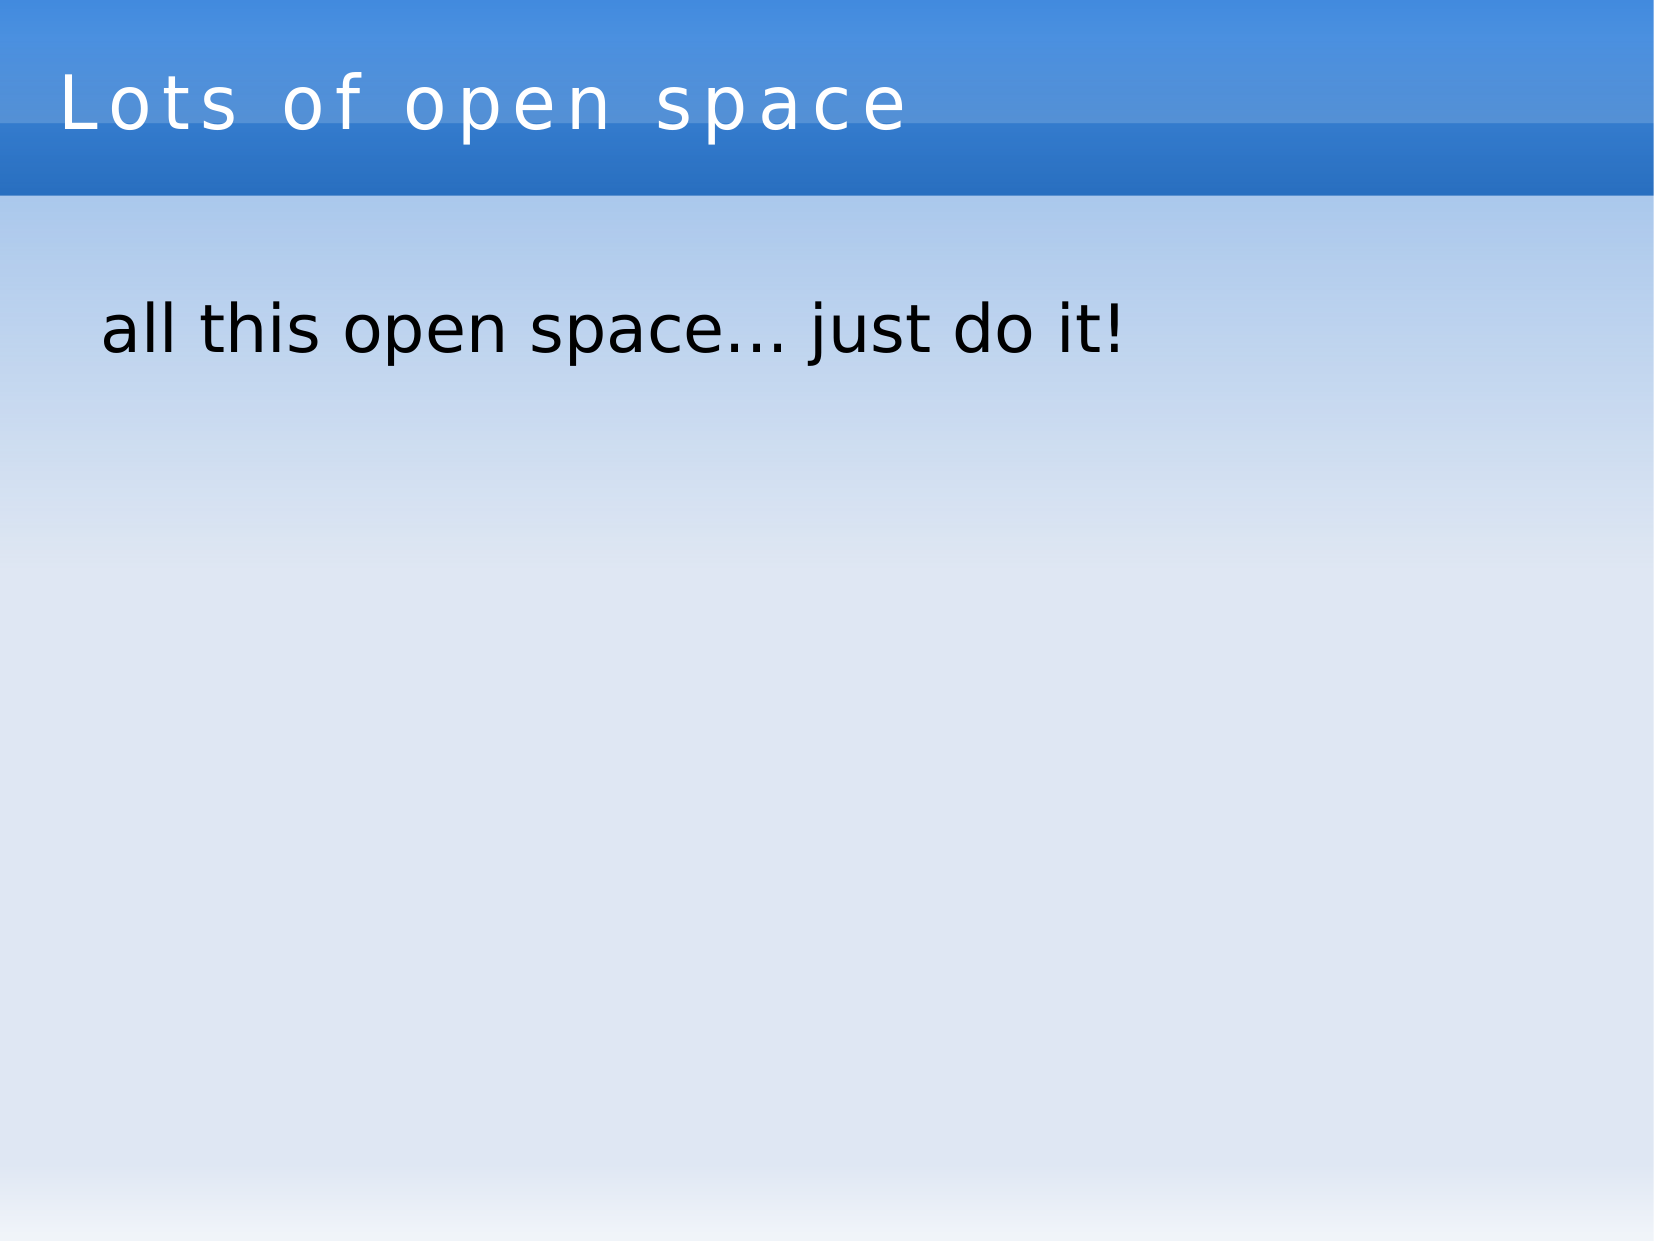

# Lots of open space
all this open space... just do it!